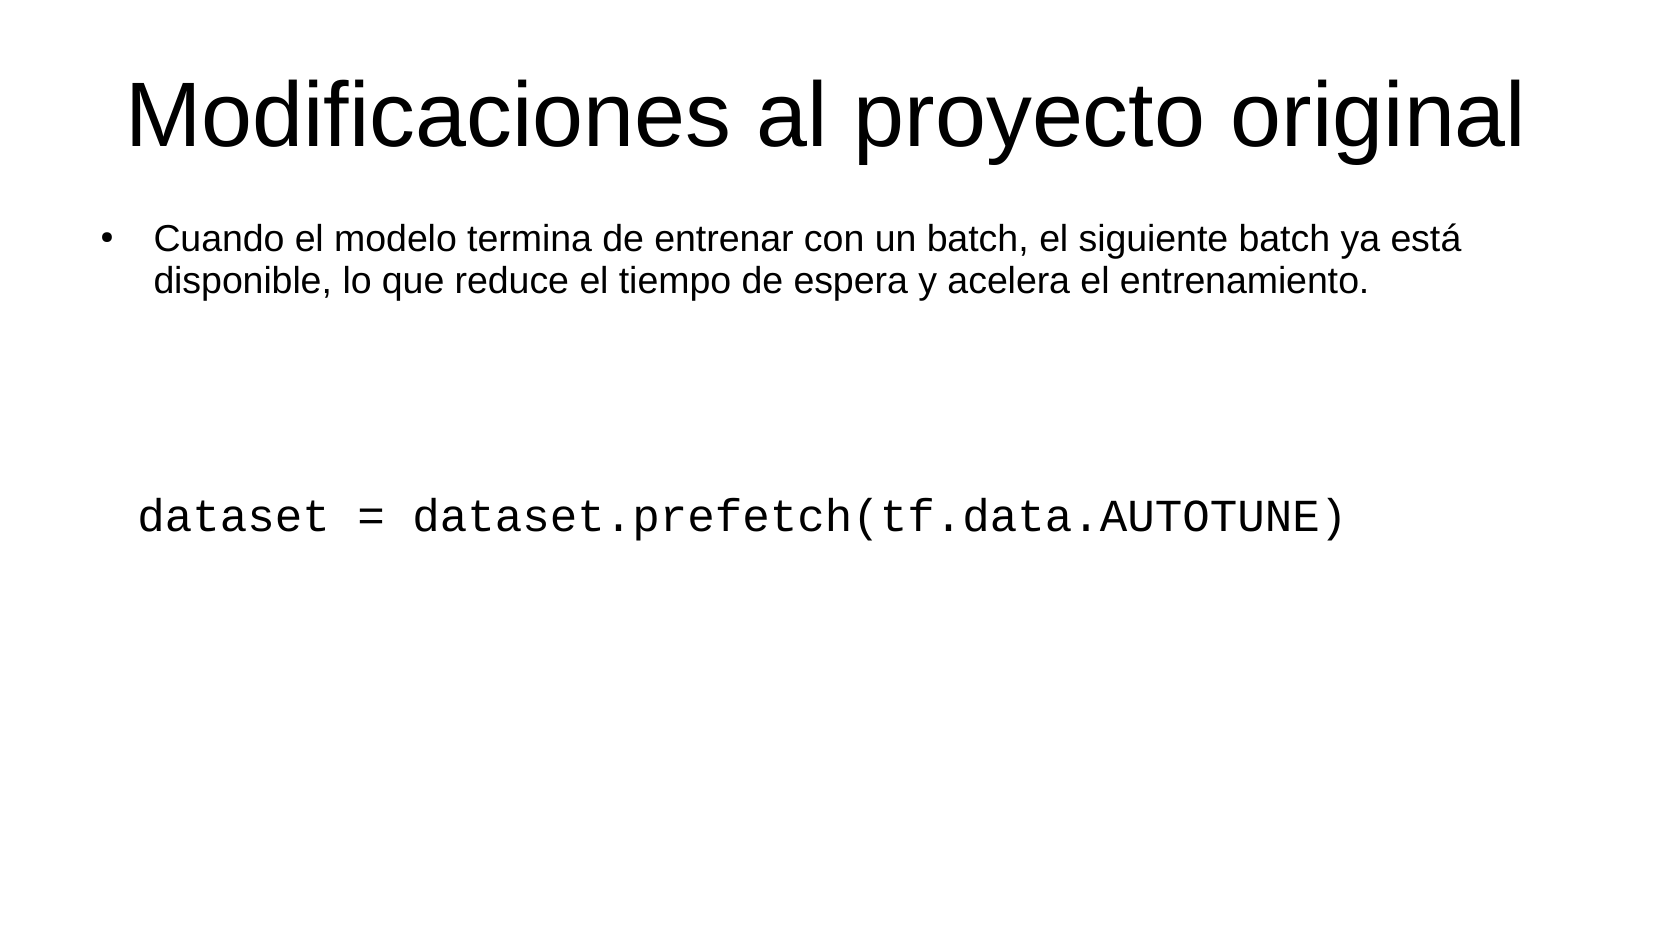

# Modificaciones al proyecto original
Cuando el modelo termina de entrenar con un batch, el siguiente batch ya está disponible, lo que reduce el tiempo de espera y acelera el entrenamiento.
dataset = dataset.prefetch(tf.data.AUTOTUNE)